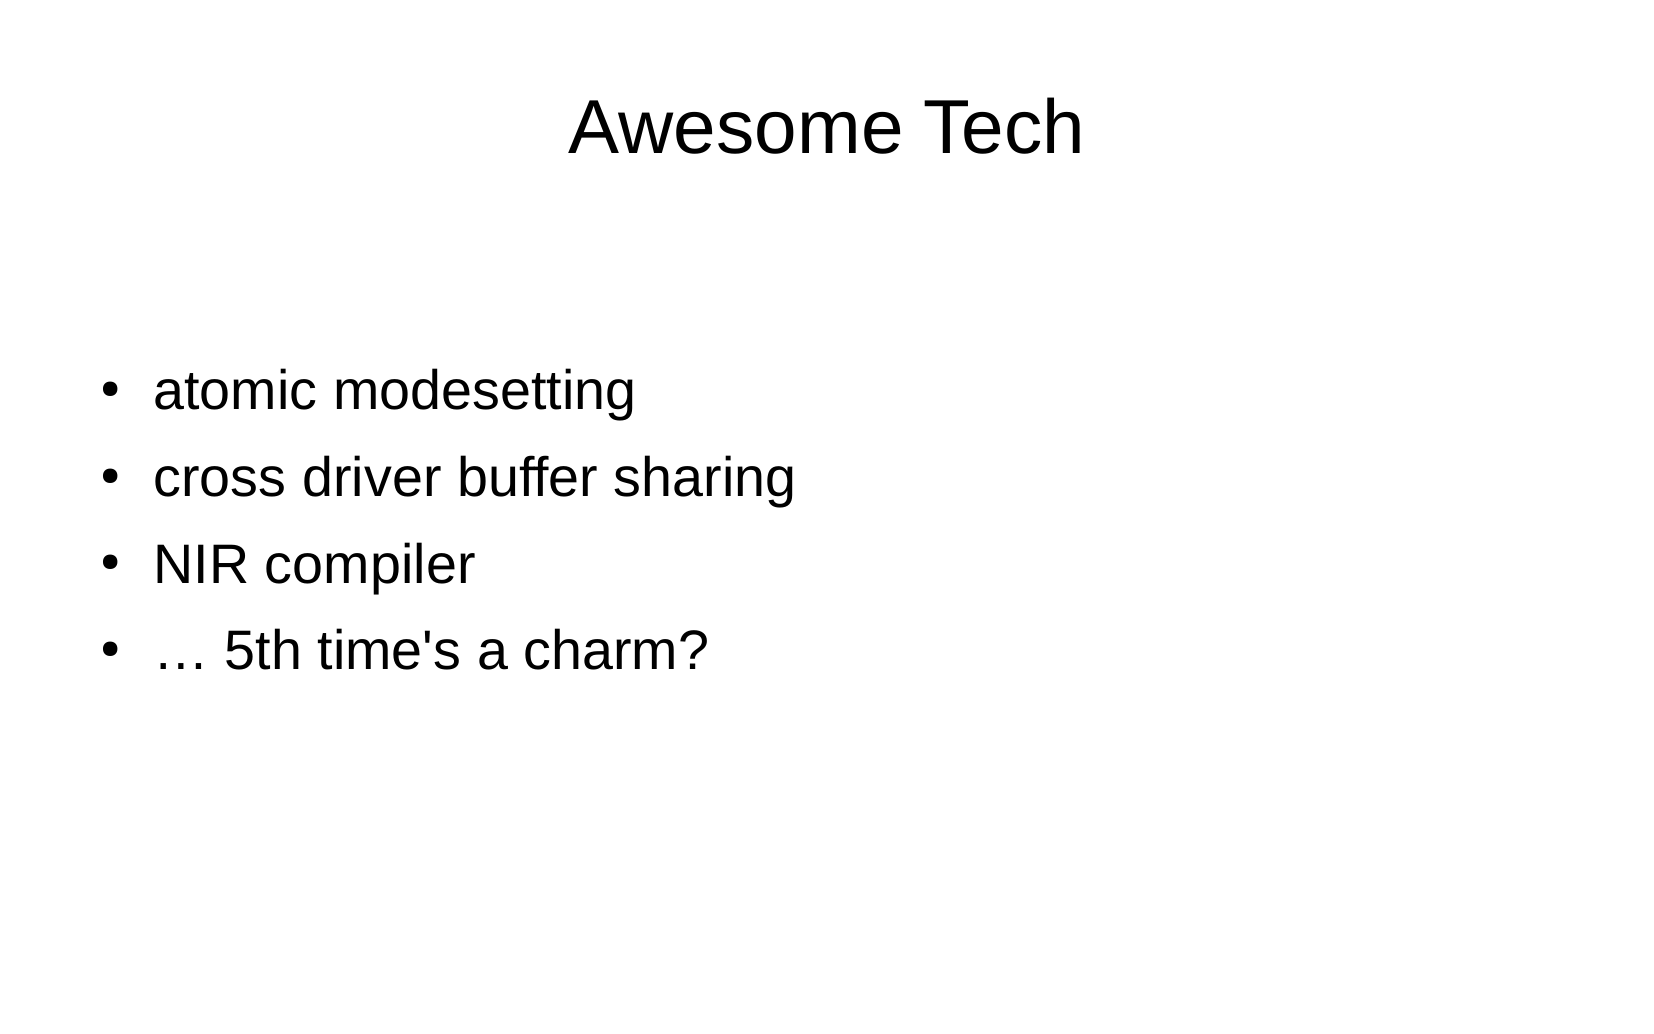

# Awesome Tech
atomic modesetting
cross driver buffer sharing
NIR compiler
… 5th time's a charm?